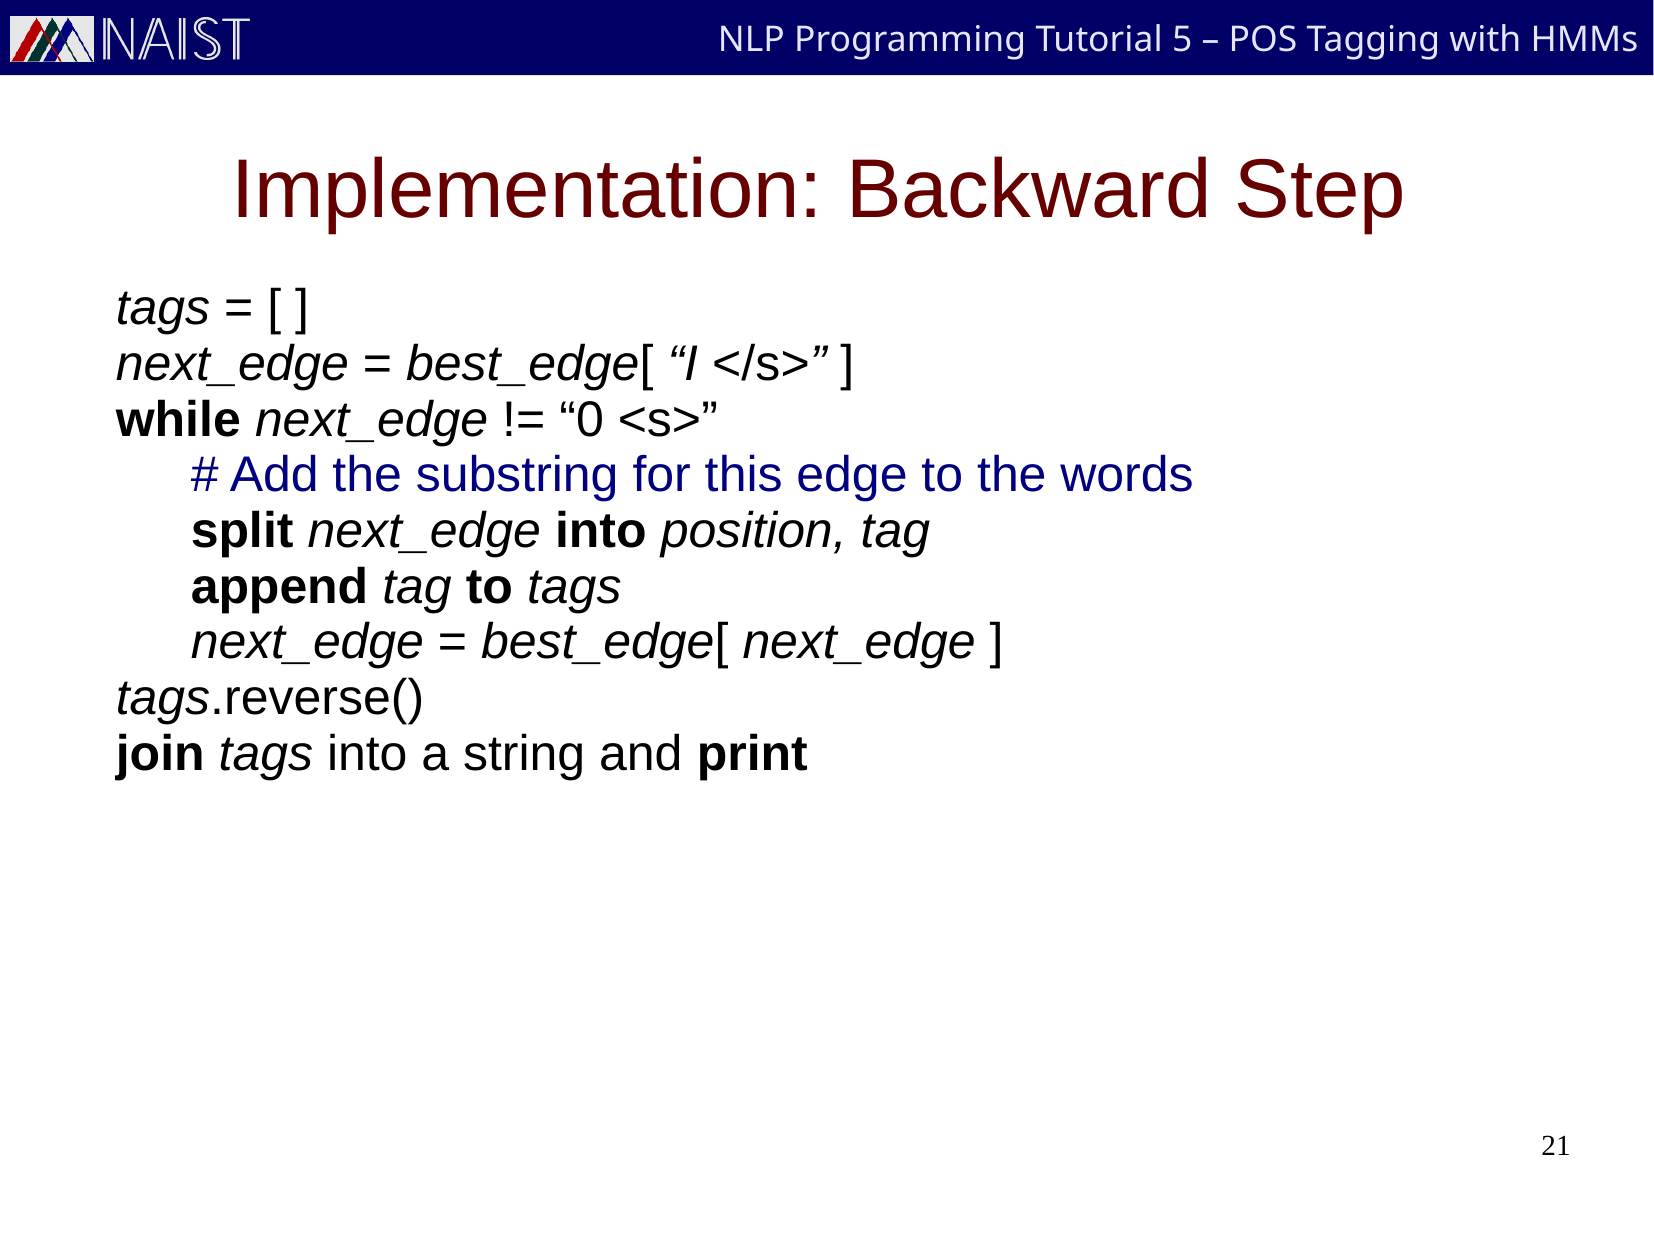

# Implementation: Backward Step
	tags = [ ]
	next_edge = best_edge[ “I </s>” ]
	while next_edge != “0 <s>”
		# Add the substring for this edge to the words
		split next_edge into position, tag
		append tag to tags
		next_edge = best_edge[ next_edge ]
	tags.reverse()
	join tags into a string and print
21